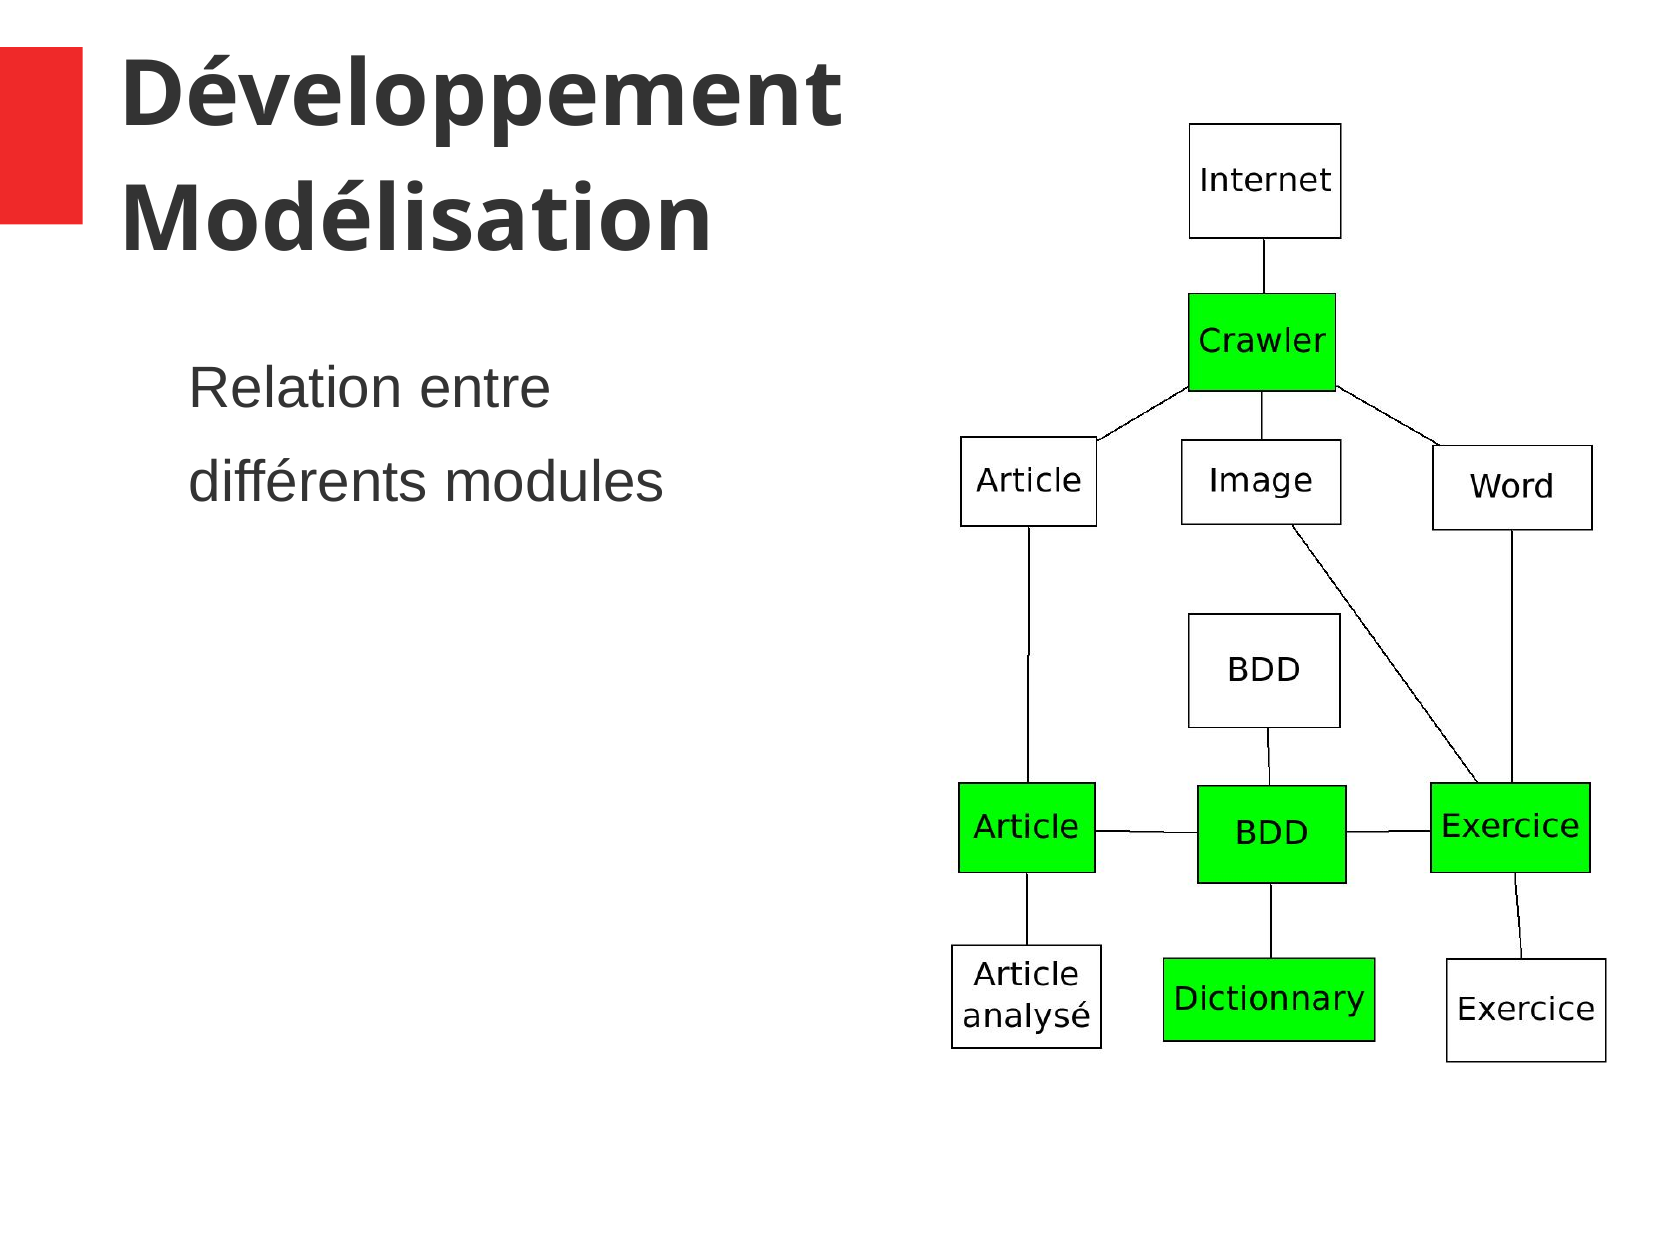

# Développement Modélisation
Relation entre
différents modules